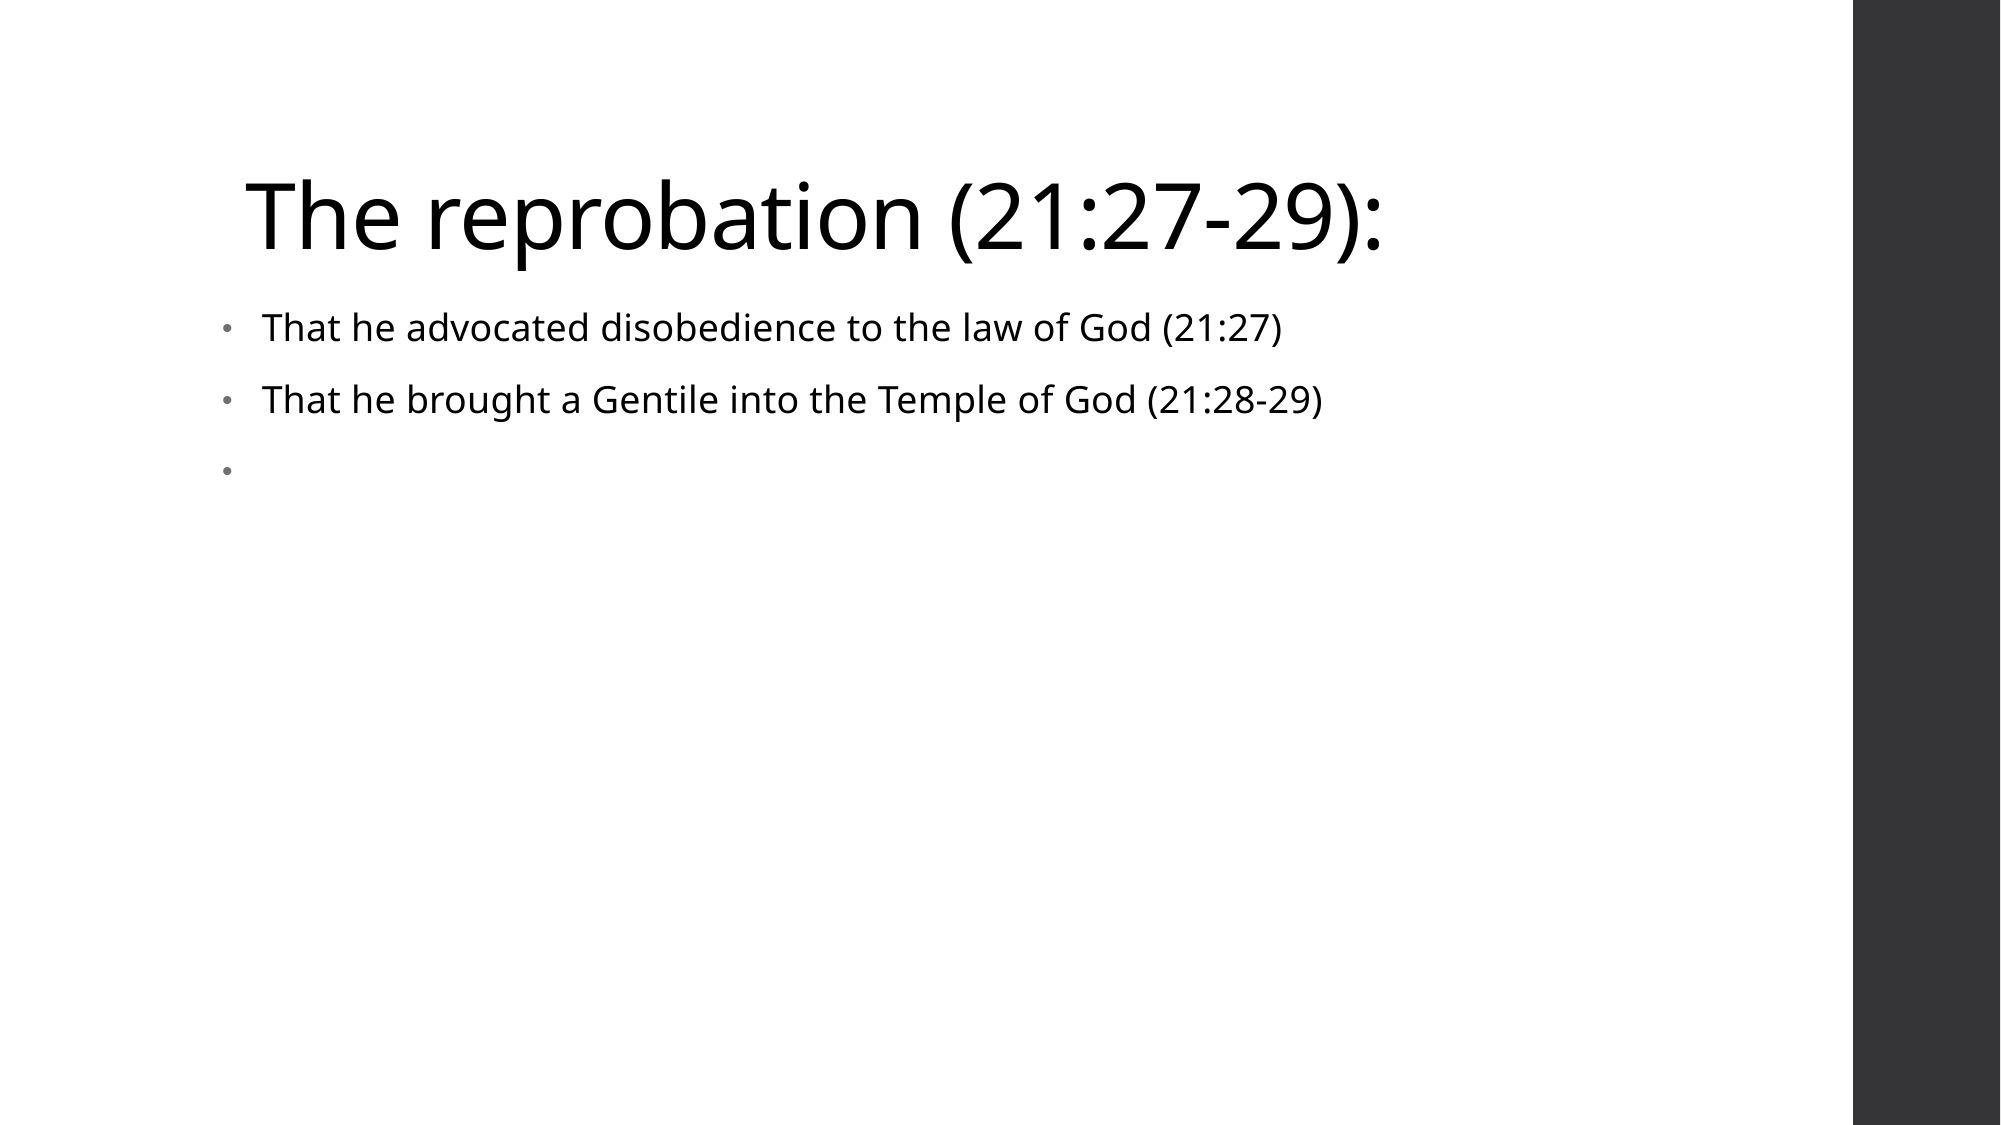

# The reprobation (21:27-29):
 That he advocated disobedience to the law of God (21:27)
 That he brought a Gentile into the Temple of God (21:28-29)